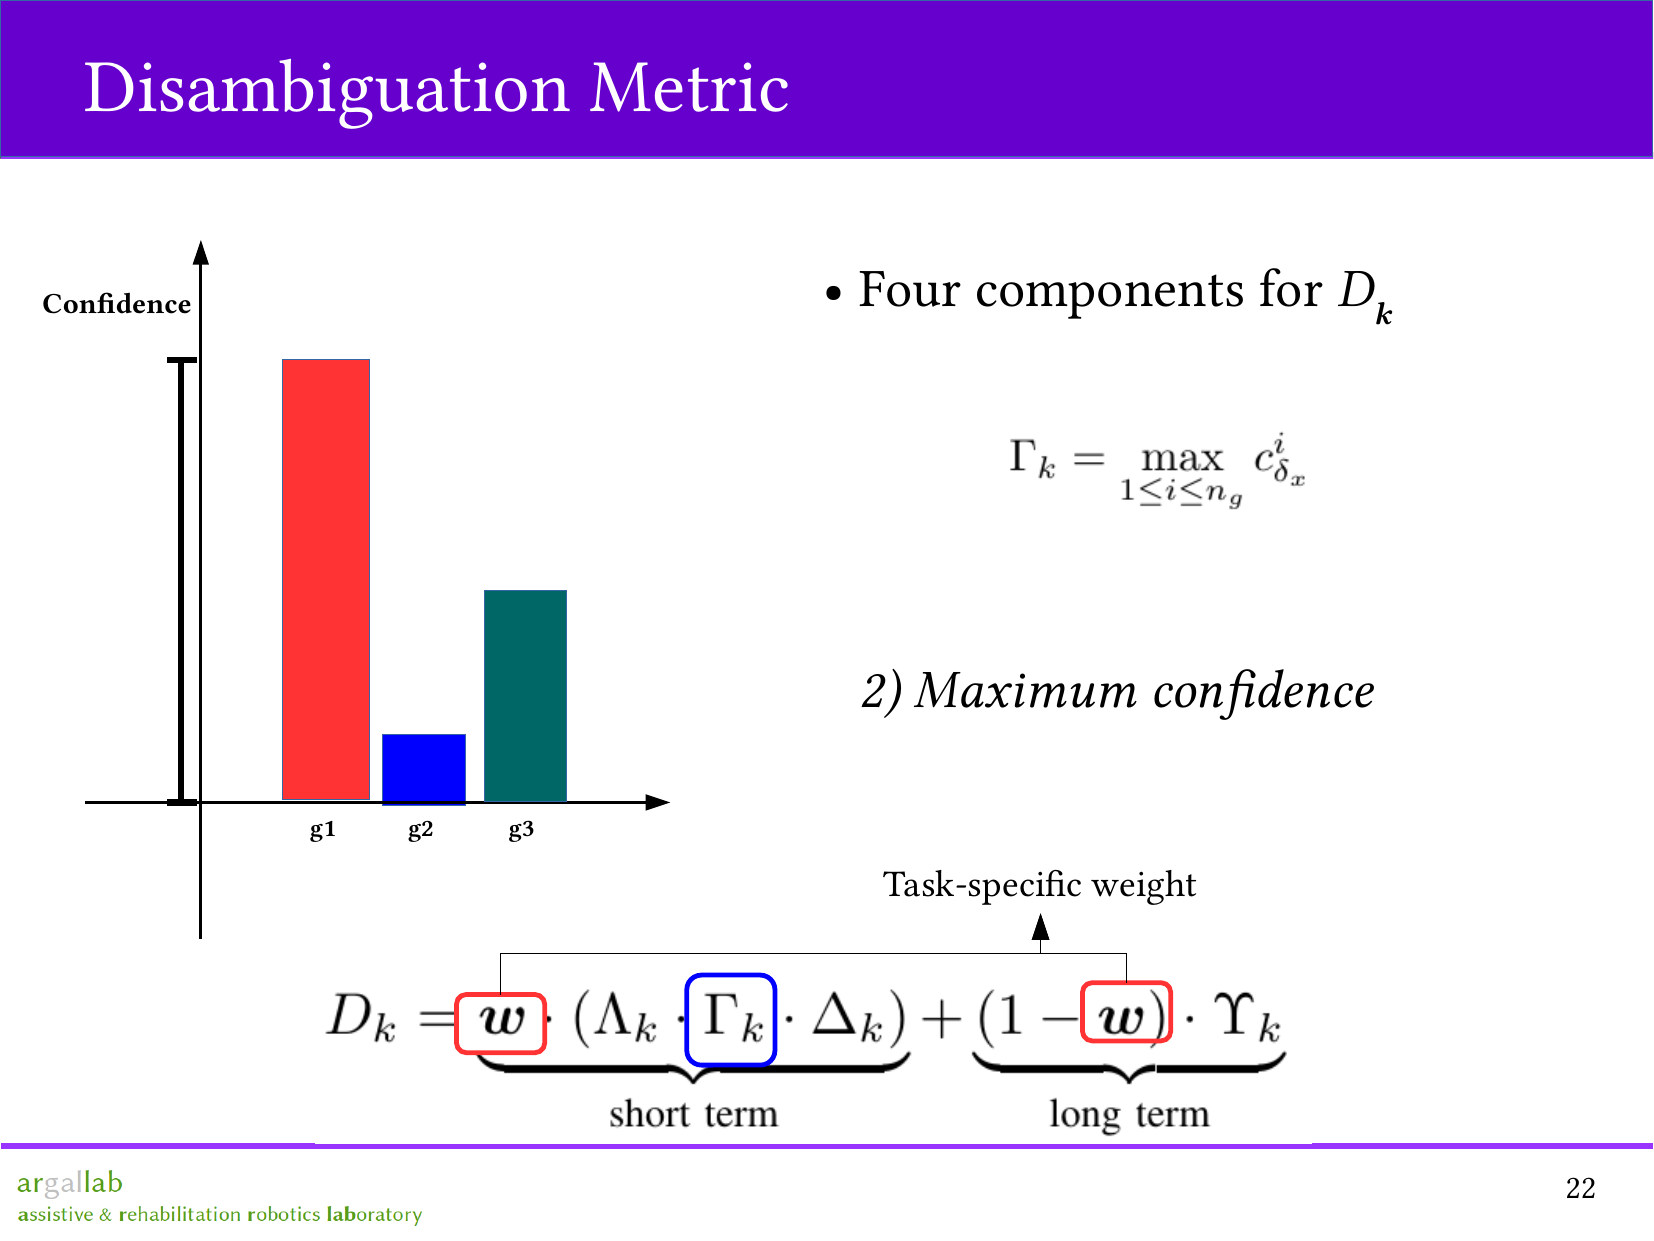

Disambiguation Metric
Four components for Dk
Confidence
2) Maximum confidence
g1
g2
g3
Task-specific weight